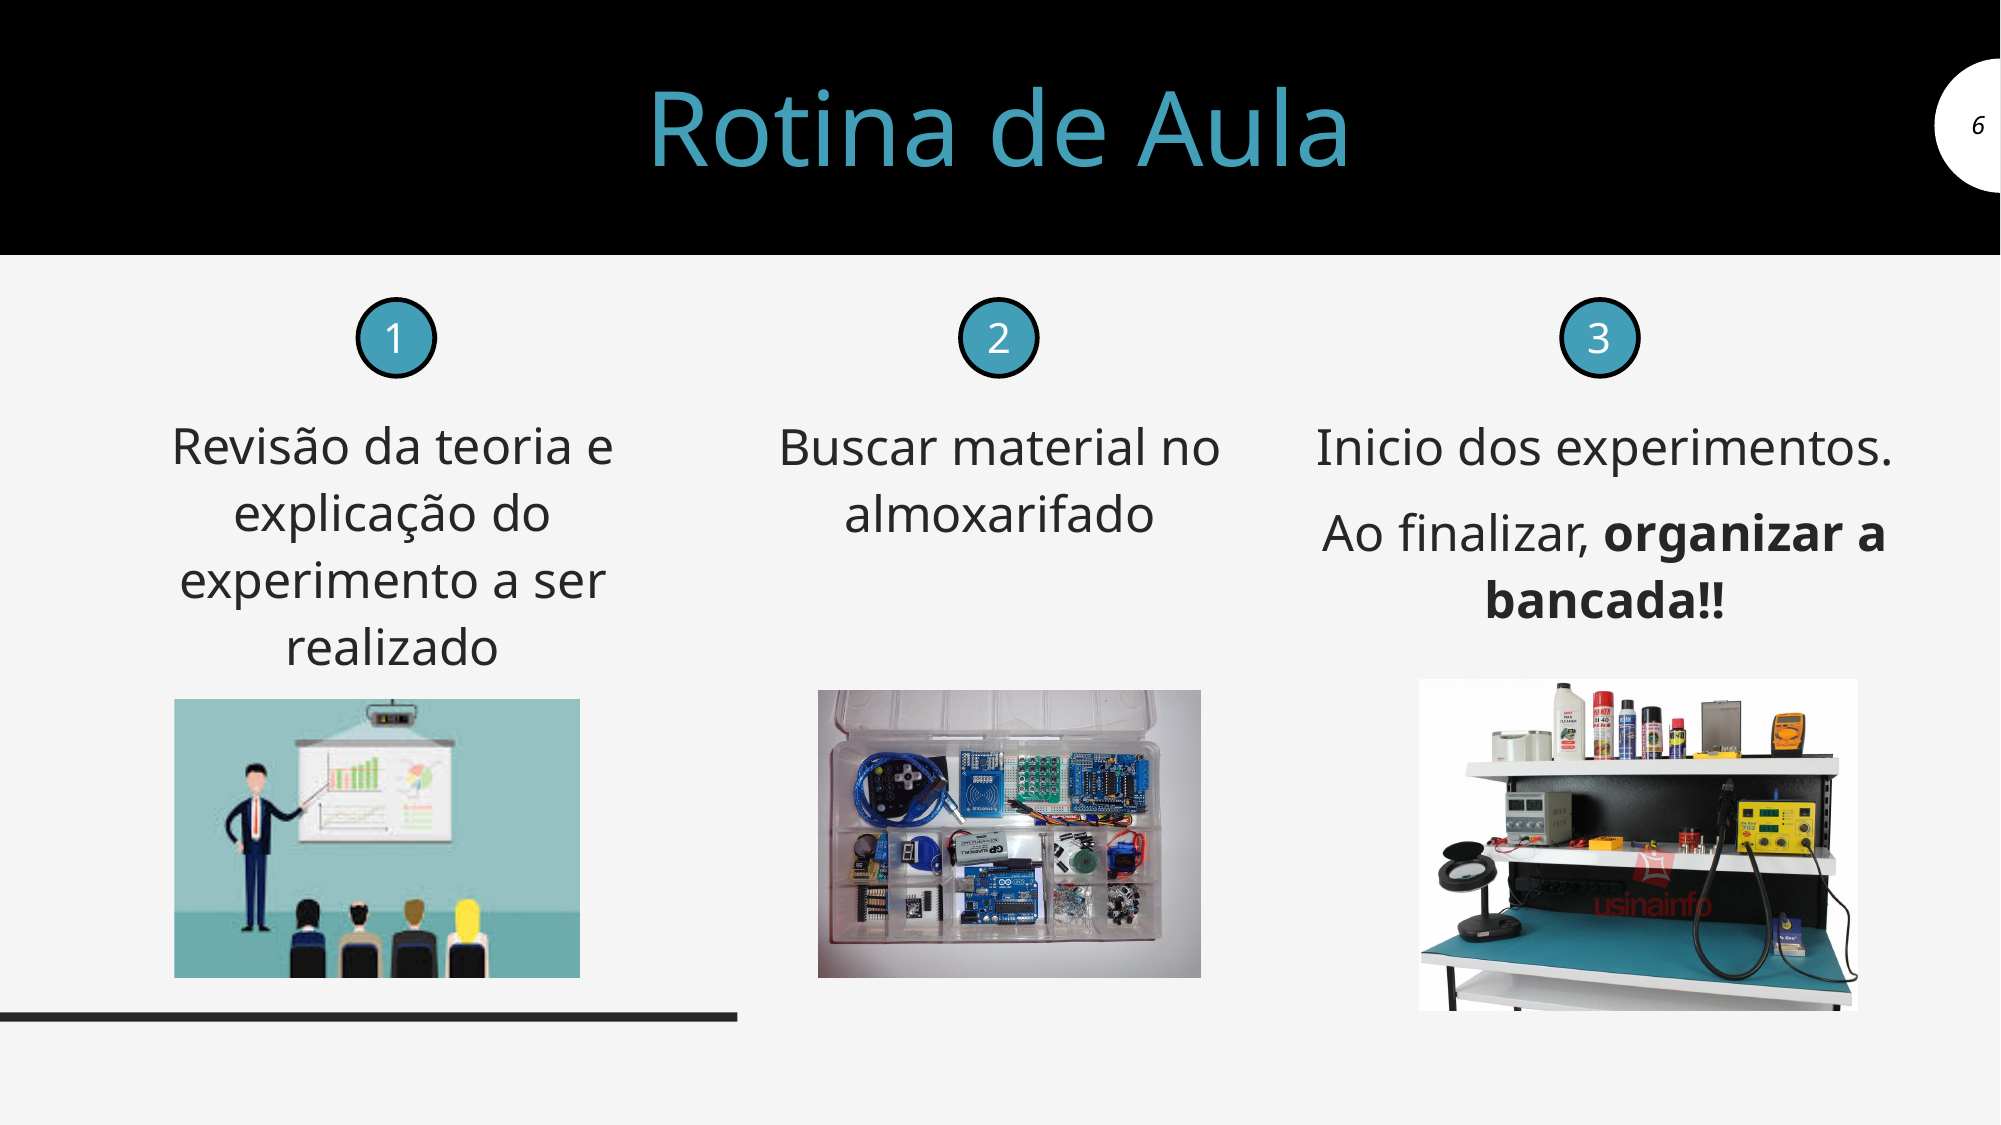

# Rotina de Aula
1
2
3
Revisão da teoria e explicação do experimento a ser realizado
Buscar material no almoxarifado
Inicio dos experimentos.
Ao finalizar, organizar a bancada!!